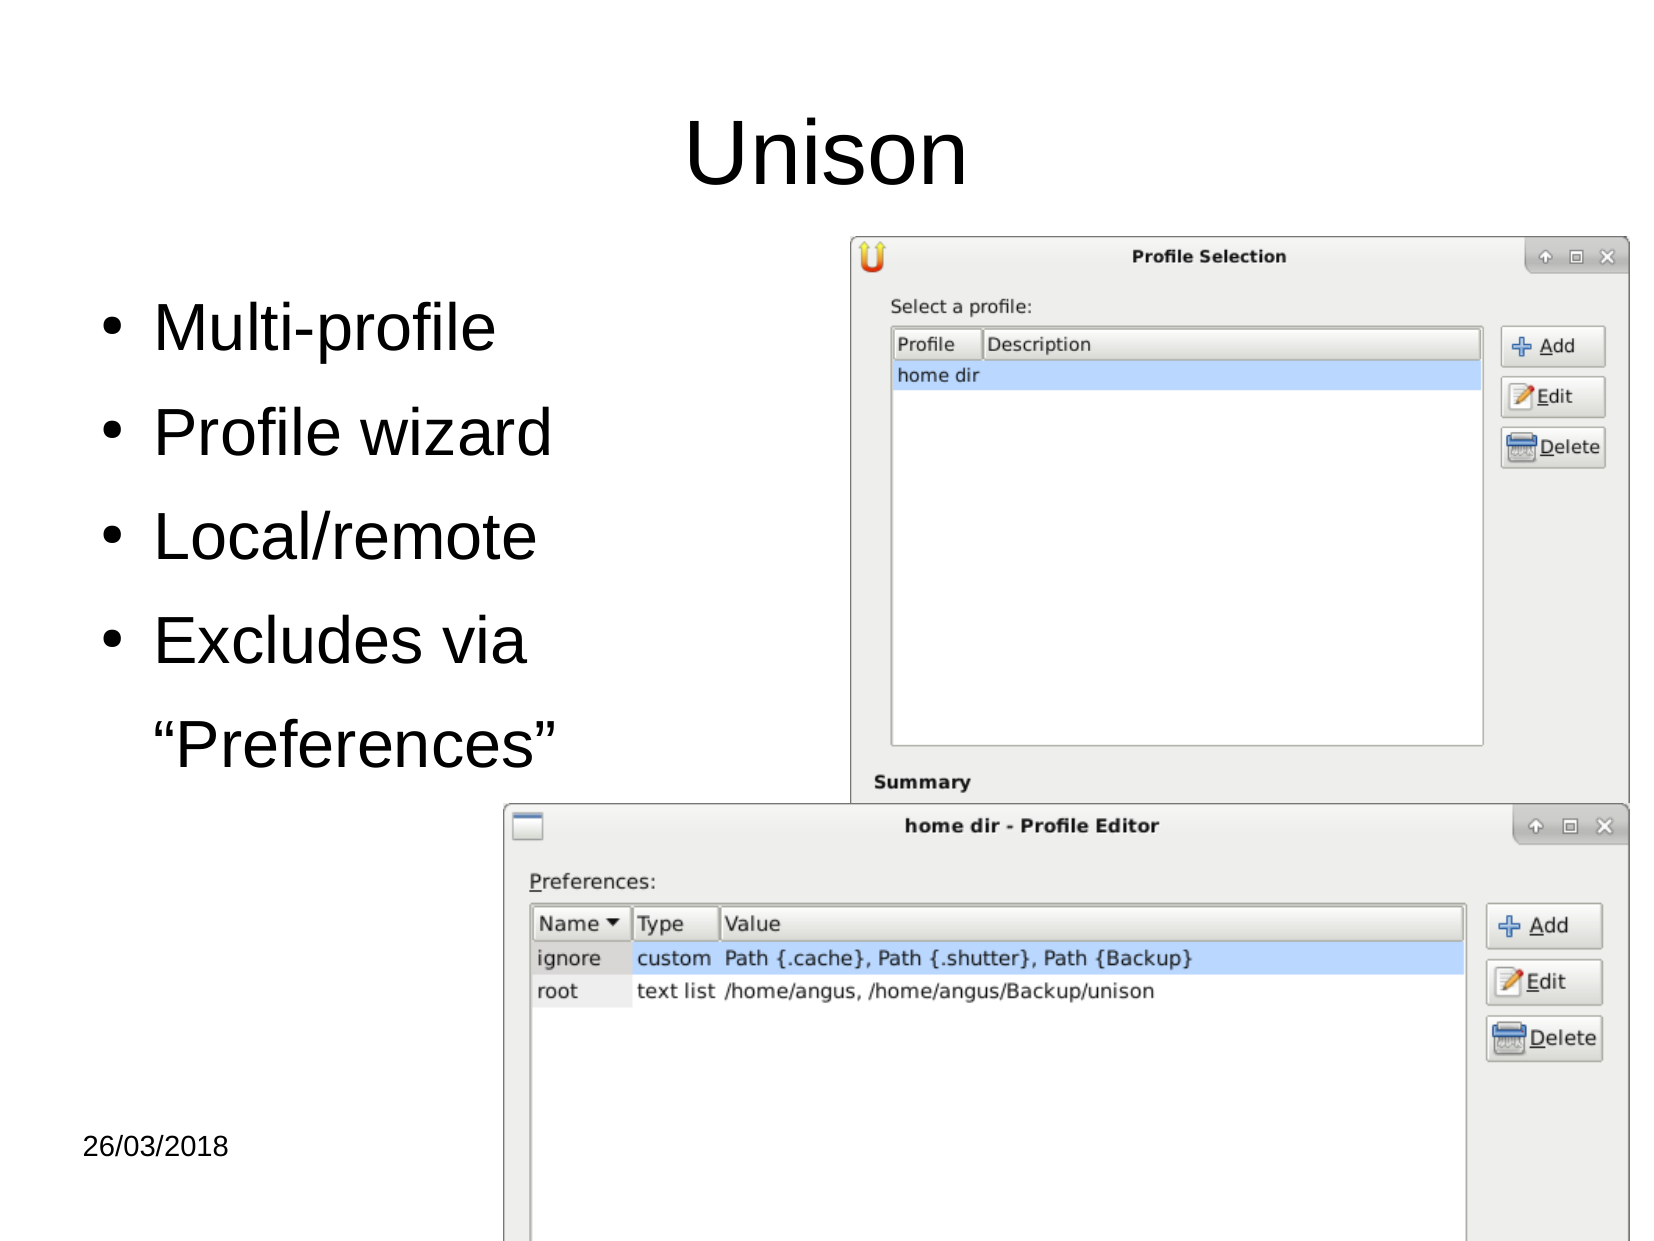

# Unison
Multi-profile
Profile wizard
Local/remote
Excludes via
“Preferences”
26/03/2018
Peter Reutemann
10